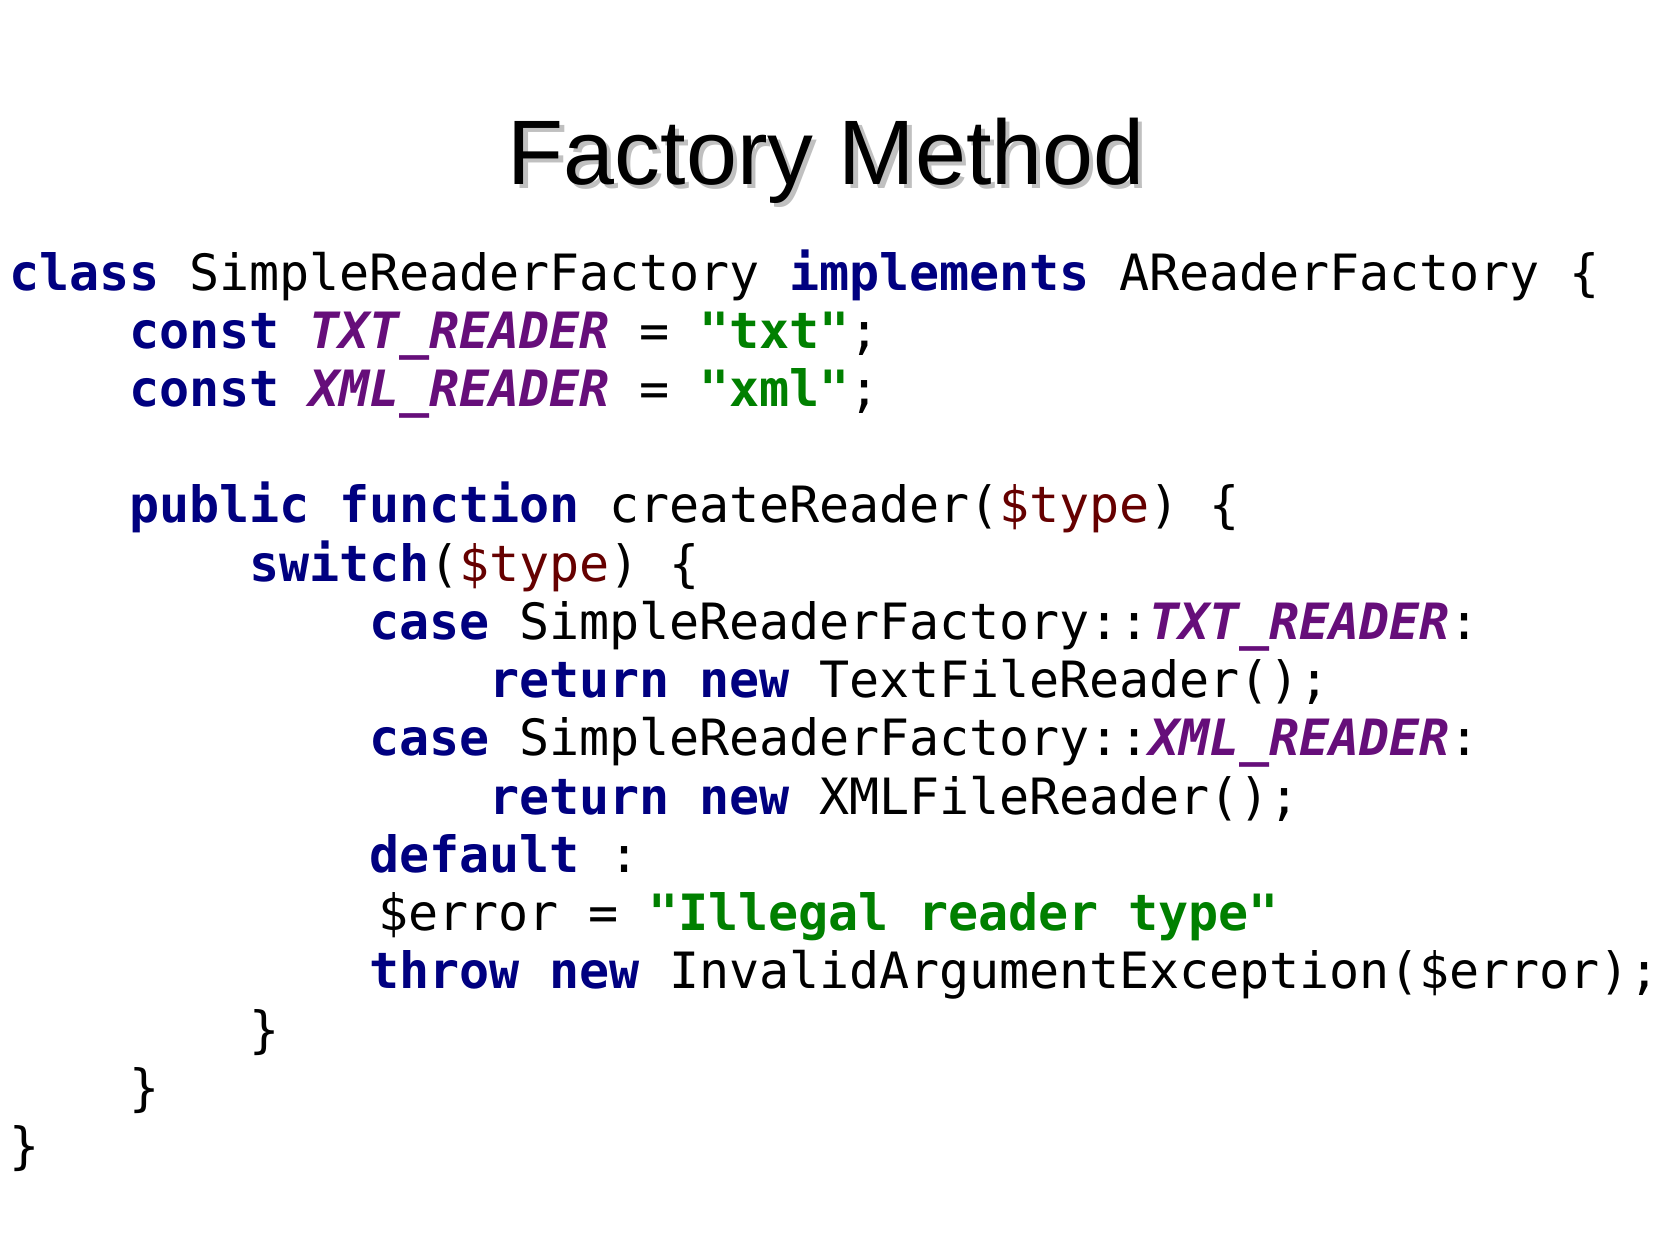

# Factory Method
class SimpleReaderFactory implements AReaderFactory {
 const TXT_READER = "txt";
 const XML_READER = "xml";
 public function createReader($type) {
 switch($type) {
 case SimpleReaderFactory::TXT_READER:
 return new TextFileReader();
 case SimpleReaderFactory::XML_READER:
 return new XMLFileReader();
 default :
					$error = "Illegal reader type"
 throw new InvalidArgumentException($error);
 }
 }
}